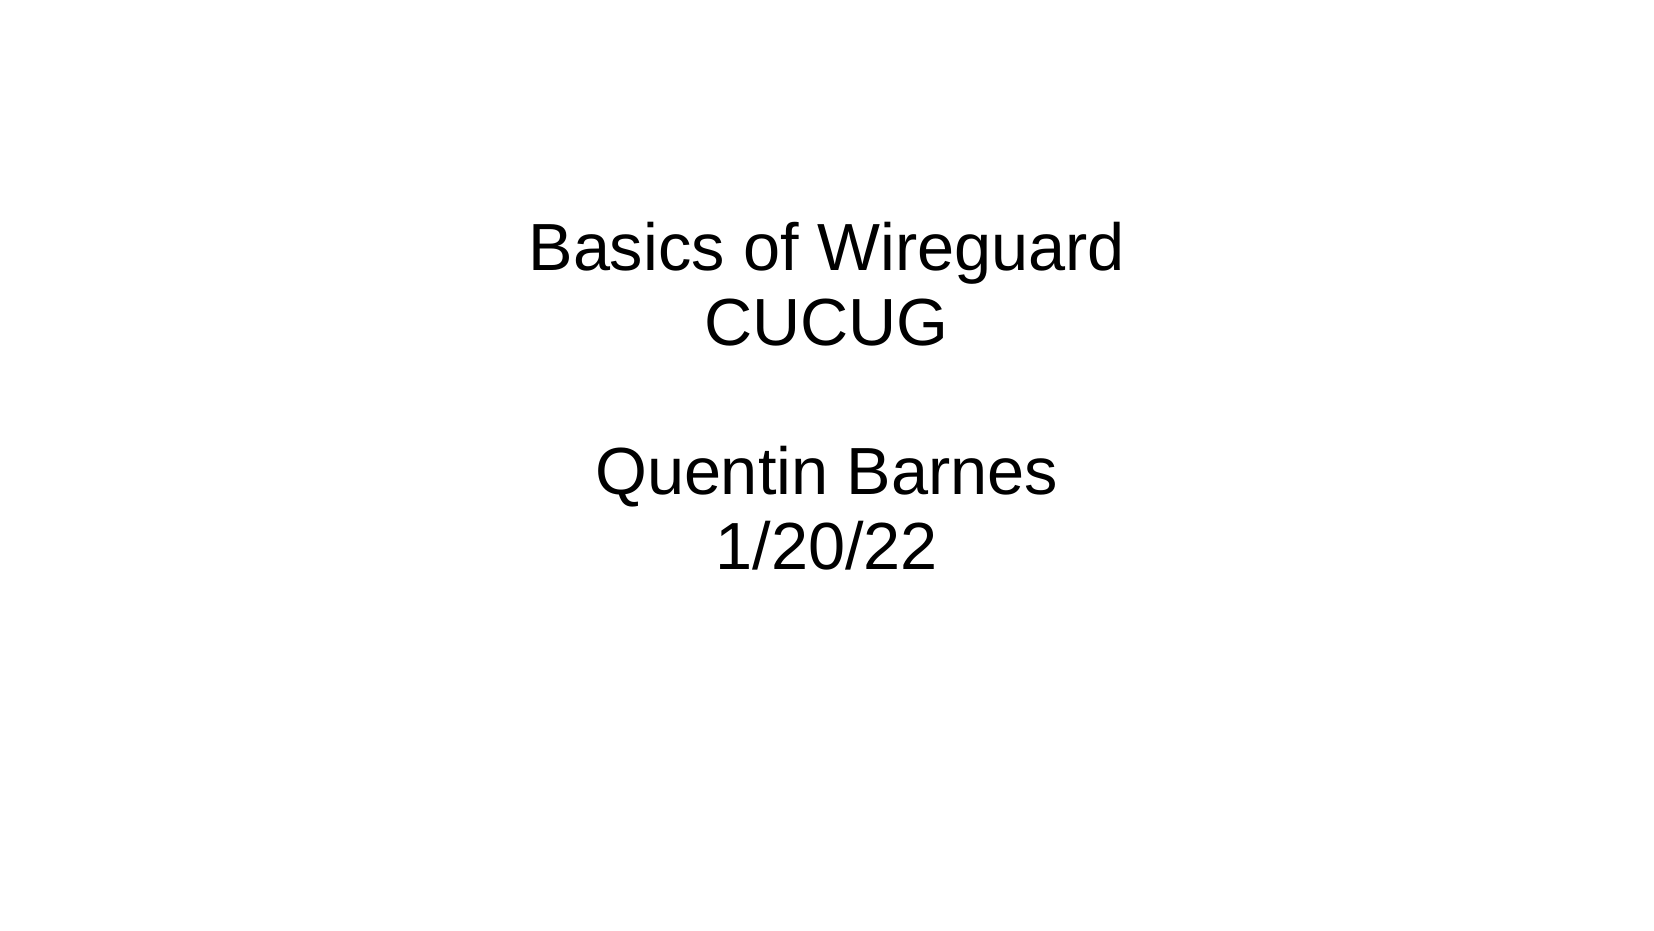

# Basics of Wireguard
CUCUG
Quentin Barnes
1/20/22